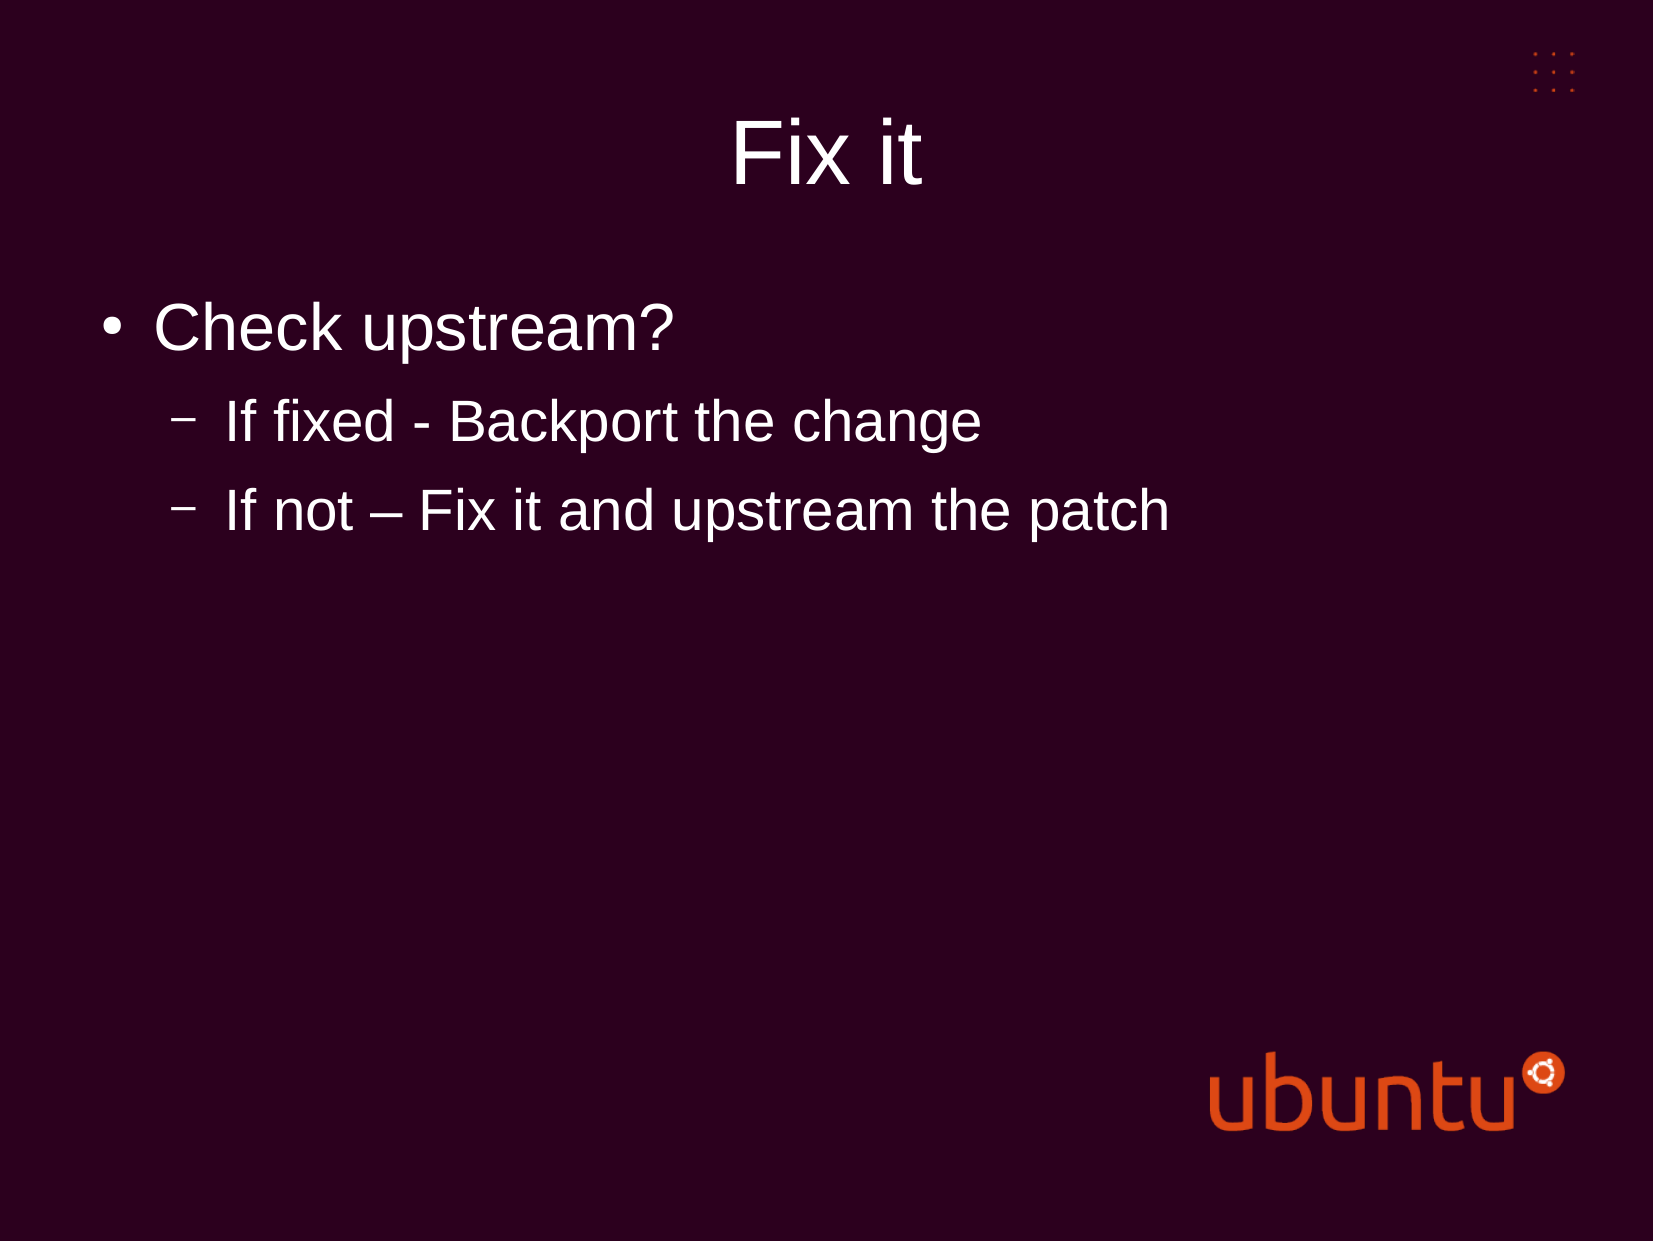

# Fix it
Check upstream?
If fixed - Backport the change
If not – Fix it and upstream the patch